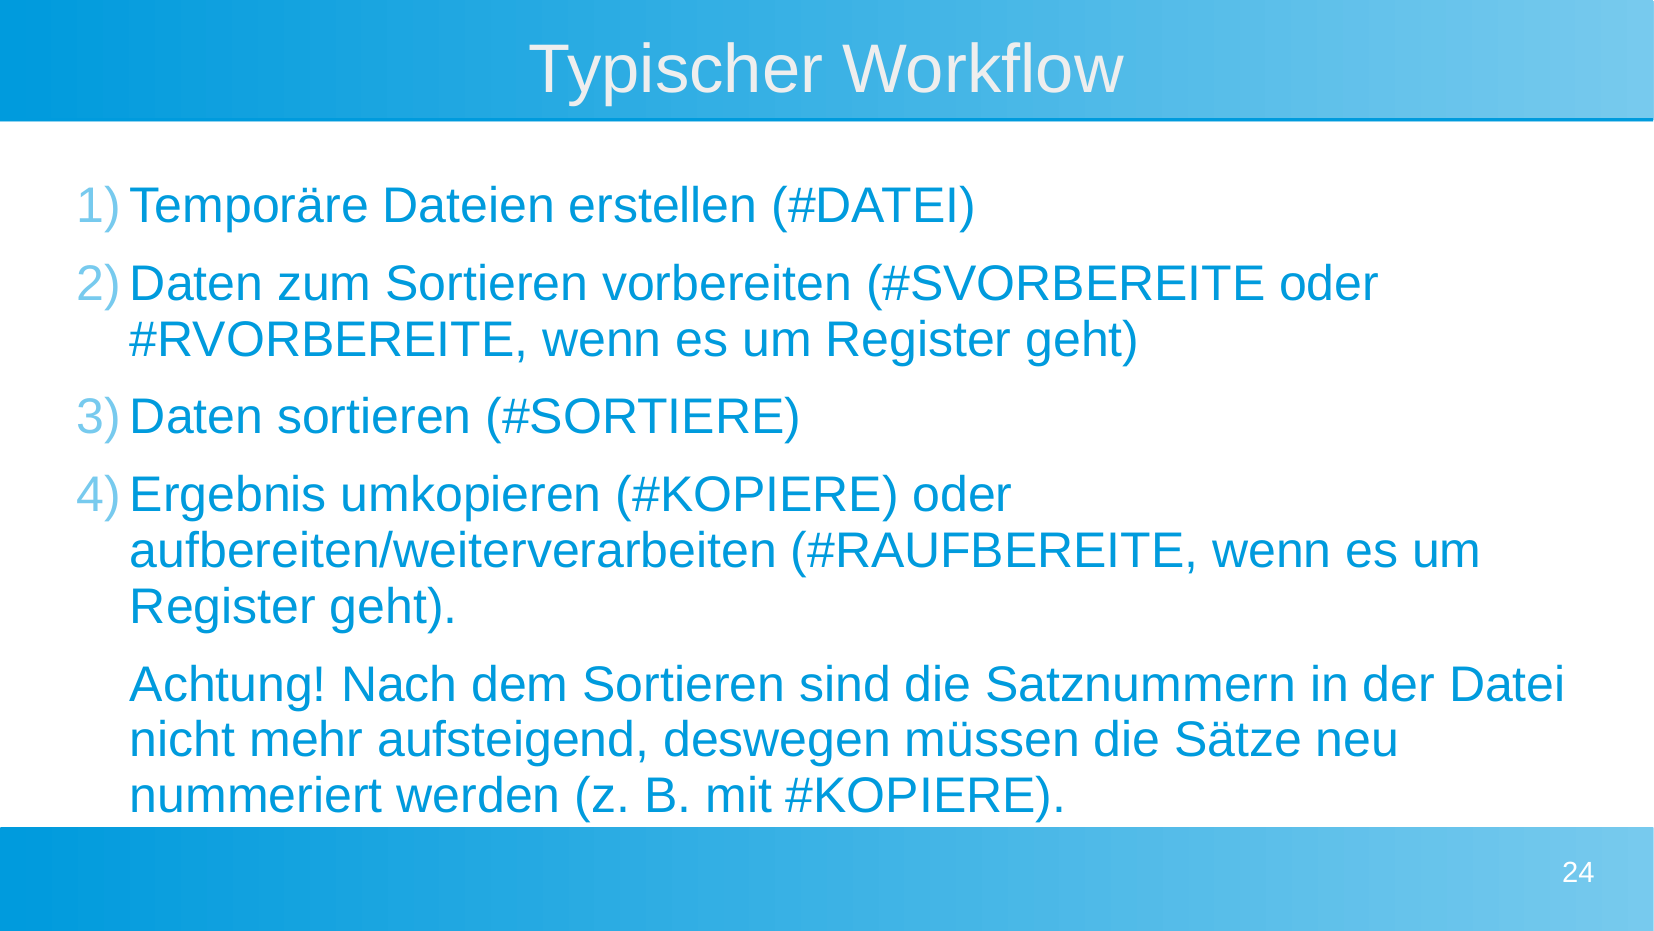

# Typischer Workflow
Temporäre Dateien erstellen (#DATEI)
Daten zum Sortieren vorbereiten (#SVORBEREITE oder #RVORBEREITE, wenn es um Register geht)
Daten sortieren (#SORTIERE)
Ergebnis umkopieren (#KOPIERE) oder aufbereiten/weiterverarbeiten (#RAUFBEREITE, wenn es um Register geht).
Achtung! Nach dem Sortieren sind die Satznummern in der Datei nicht mehr aufsteigend, deswegen müssen die Sätze neu nummeriert werden (z. B. mit #KOPIERE).
24